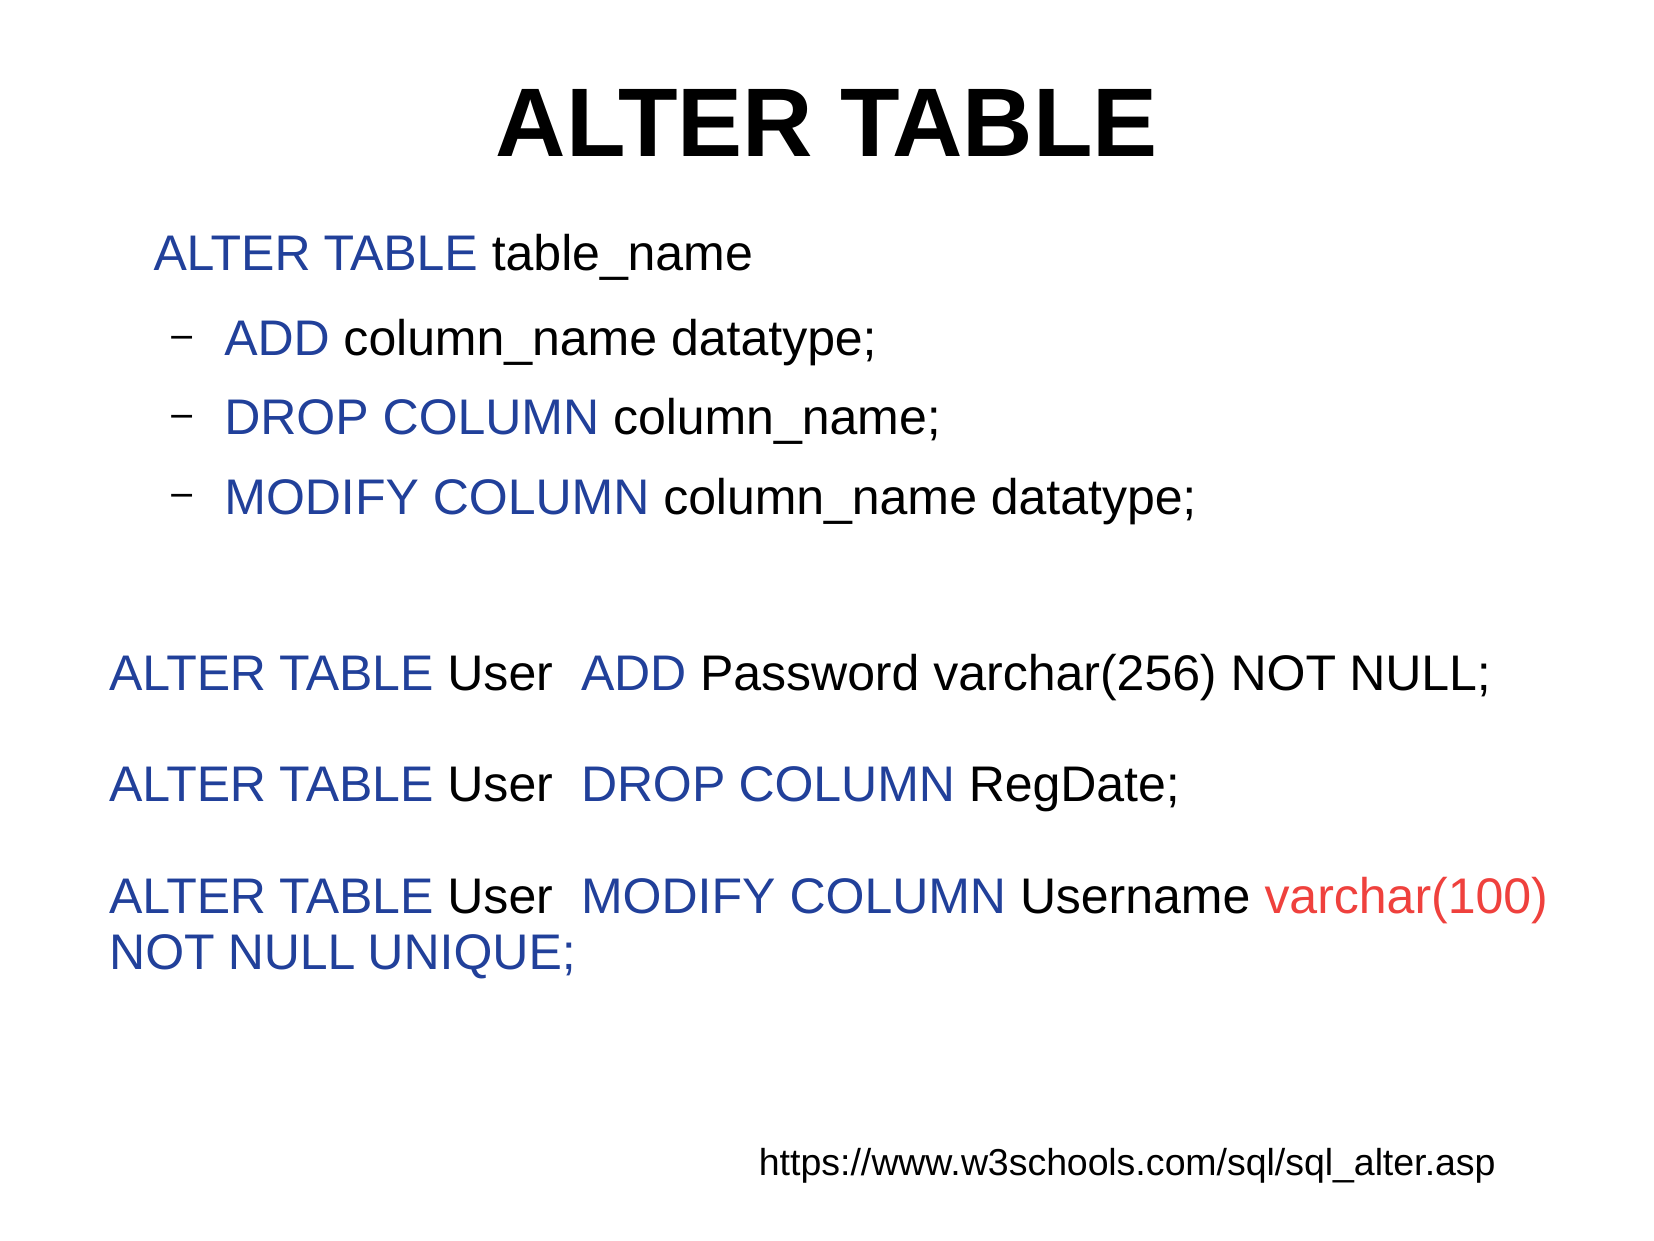

# ALTER TABLE
ALTER TABLE table_name
ADD column_name datatype;
DROP COLUMN column_name;
MODIFY COLUMN column_name datatype;
ALTER TABLE User ADD Password varchar(256) NOT NULL;
ALTER TABLE User DROP COLUMN RegDate;
ALTER TABLE User MODIFY COLUMN Username varchar(100) NOT NULL UNIQUE;
https://www.w3schools.com/sql/sql_alter.asp